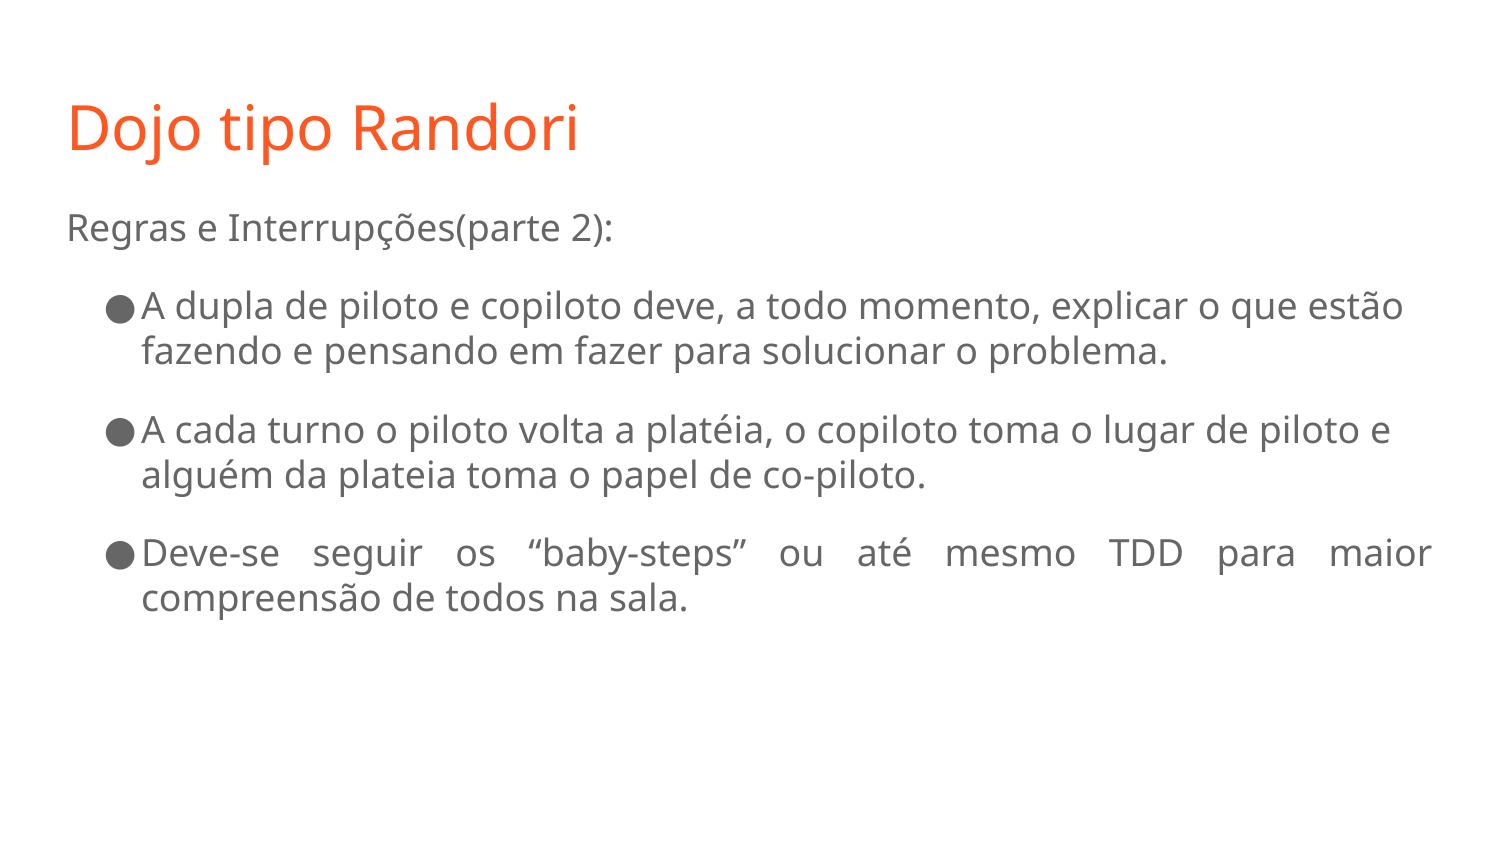

# Dojo tipo Randori
Regras e Interrupções(parte 2):
A dupla de piloto e copiloto deve, a todo momento, explicar o que estão fazendo e pensando em fazer para solucionar o problema.
A cada turno o piloto volta a platéia, o copiloto toma o lugar de piloto e alguém da plateia toma o papel de co-piloto.
Deve-se seguir os “baby-steps” ou até mesmo TDD para maior compreensão de todos na sala.